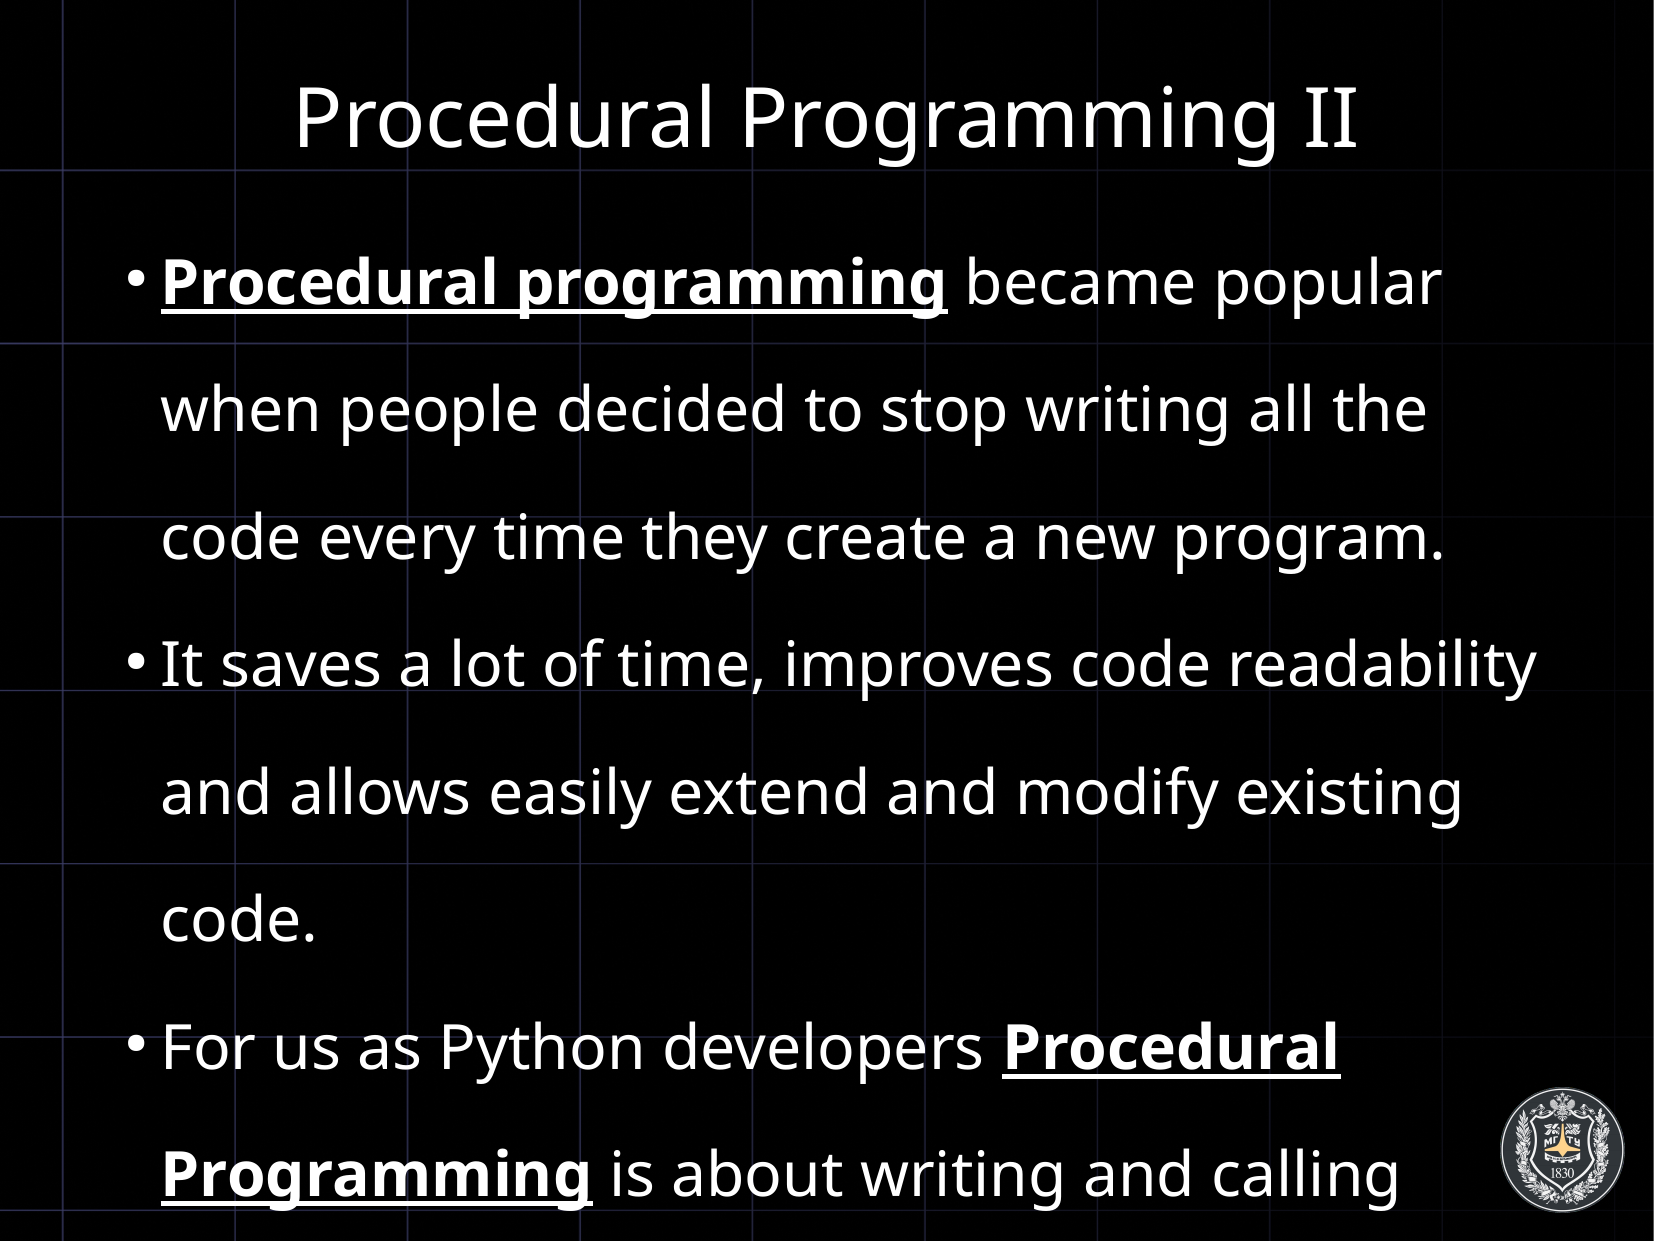

# Procedural Programming II
Procedural programming became popular when people decided to stop writing all the code every time they create a new program.
It saves a lot of time, improves code readability and allows easily extend and modify existing code.
For us as Python developers Procedural Programming is about writing and calling functions.